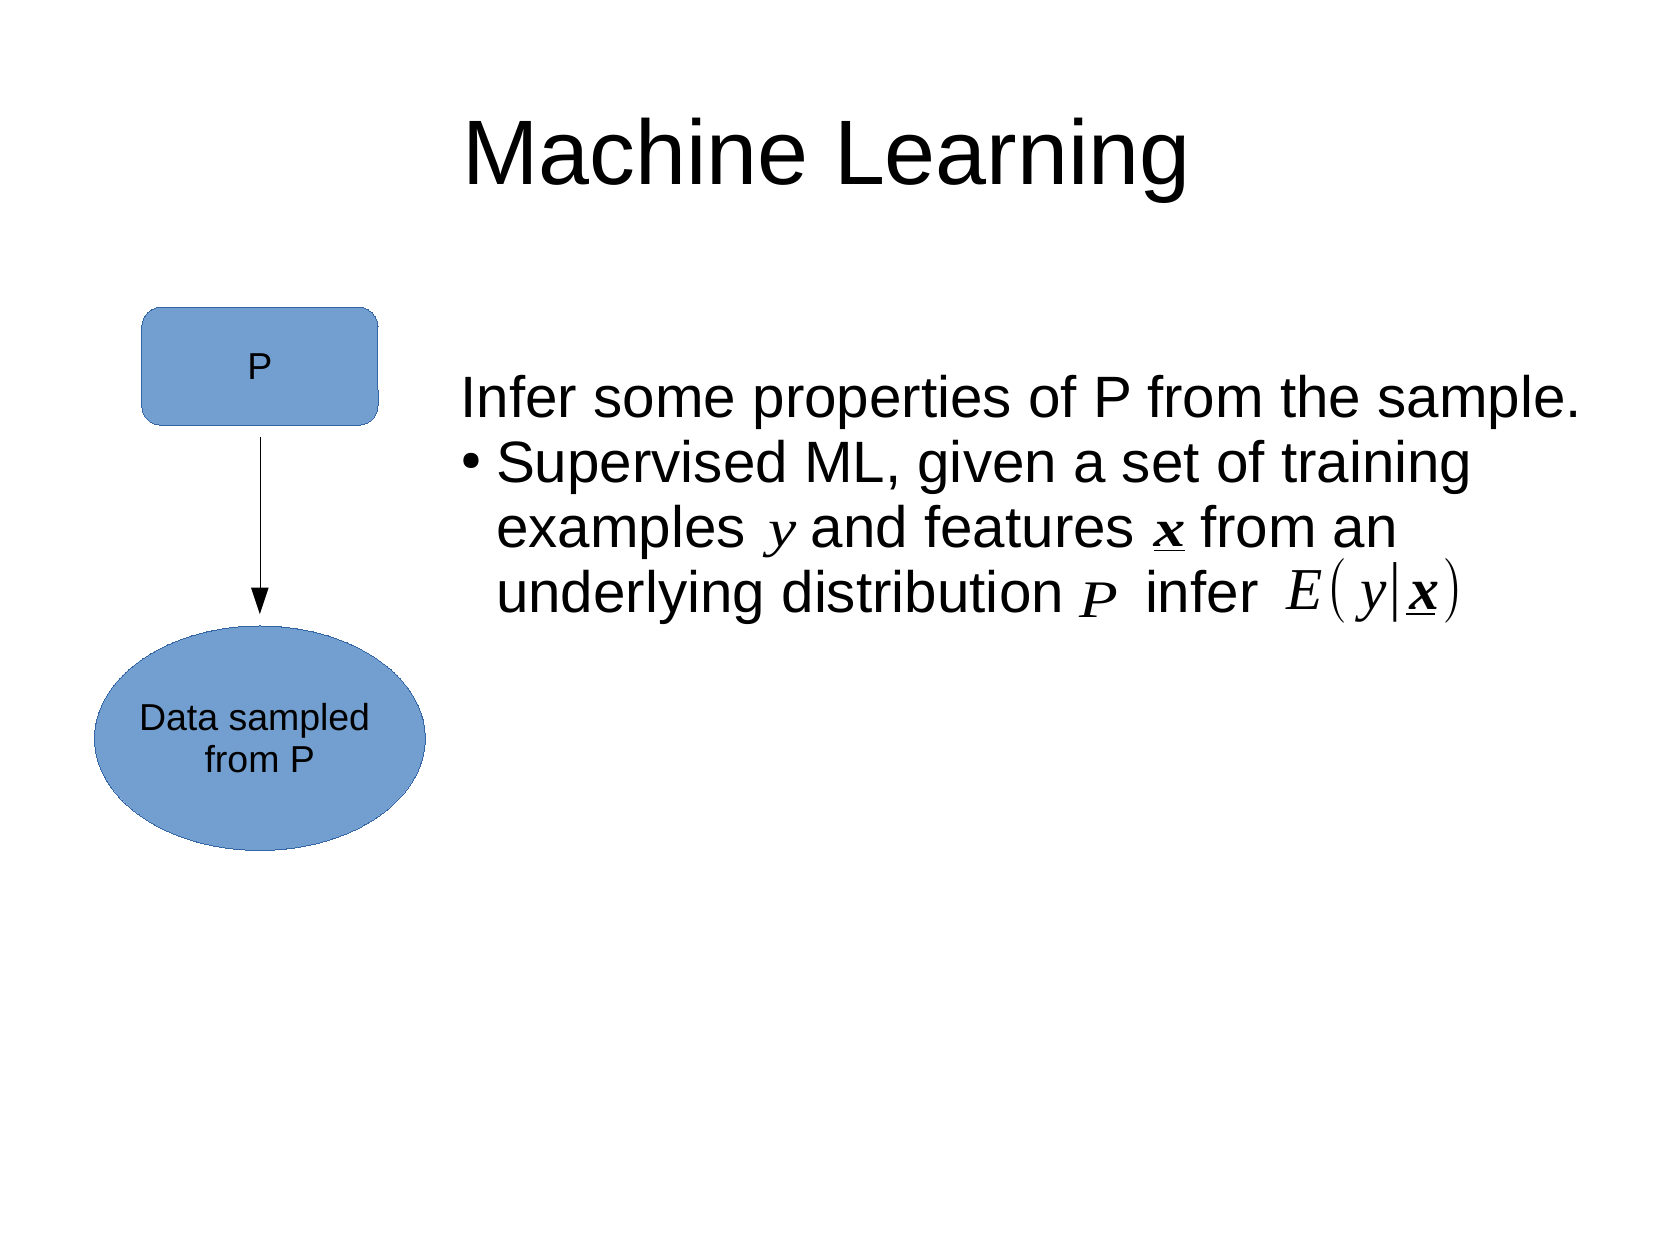

# Machine Learning
P
Infer some properties of P from the sample.
Supervised ML, given a set of training examples and features from an underlying distribution infer
Data sampled
from P